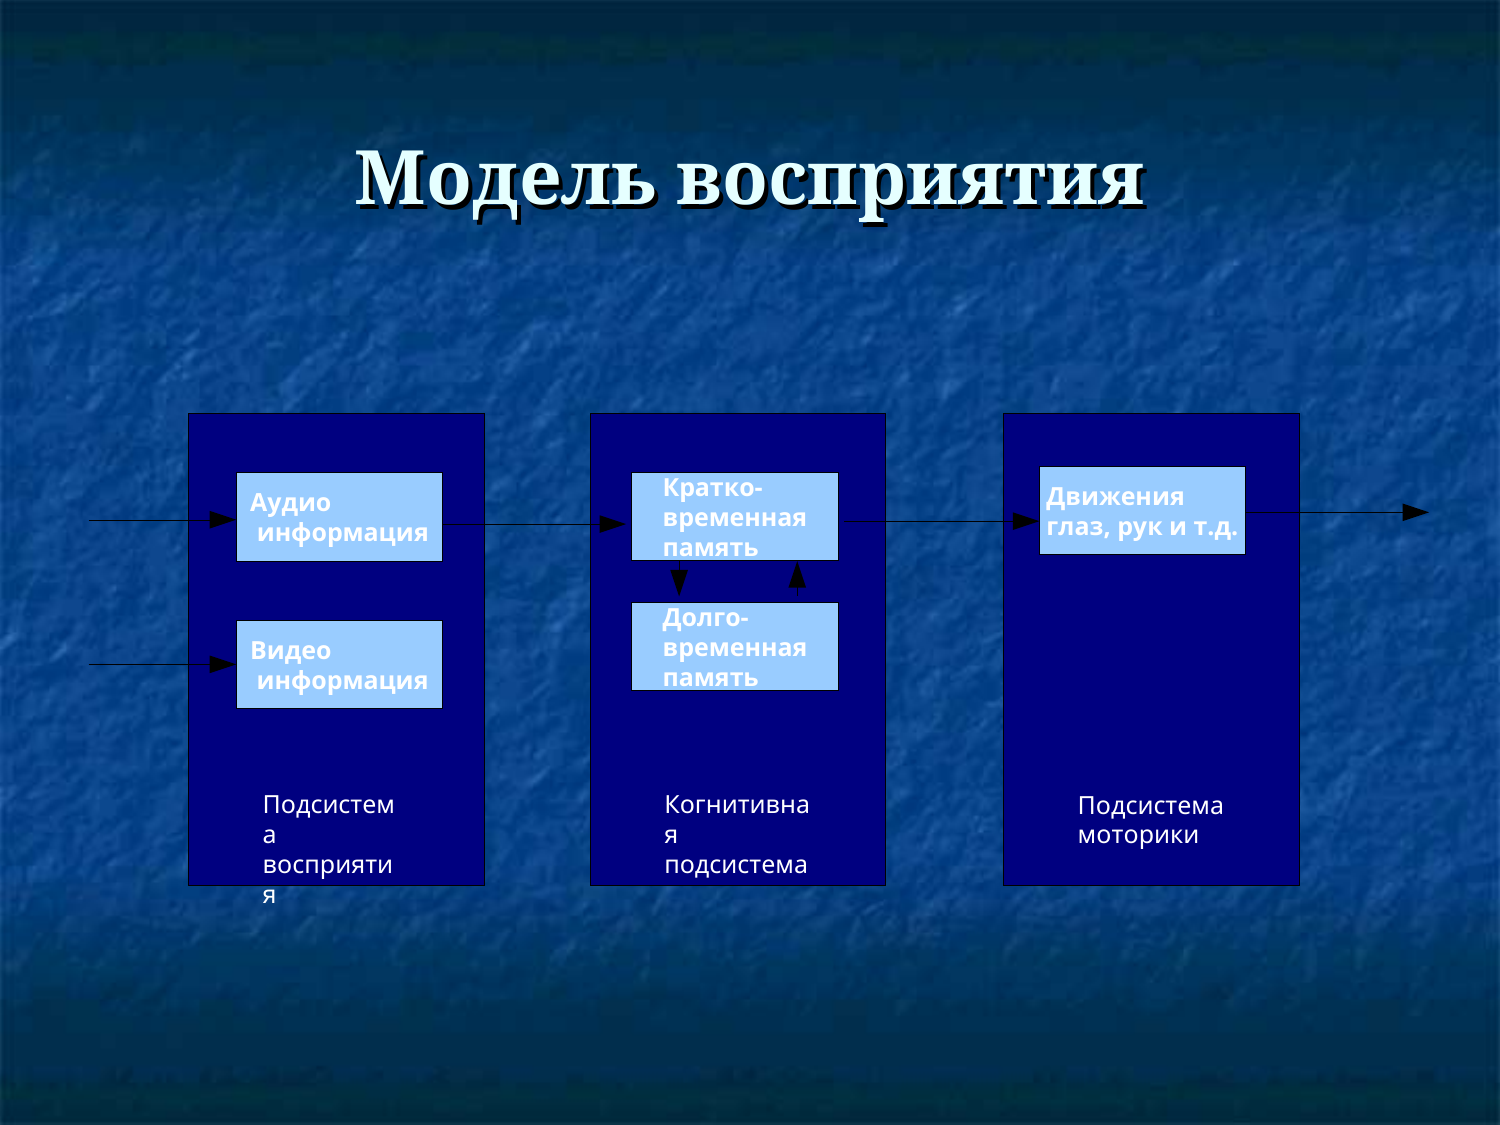

# Модель восприятия
Движения
глаз, рук и т.д.
Кратко-
временная
память
Аудио
 информация
Долго-
временная
память
Видео
 информация
Подсистема
восприятия
Когнитивная
подсистема
Подсистема
моторики